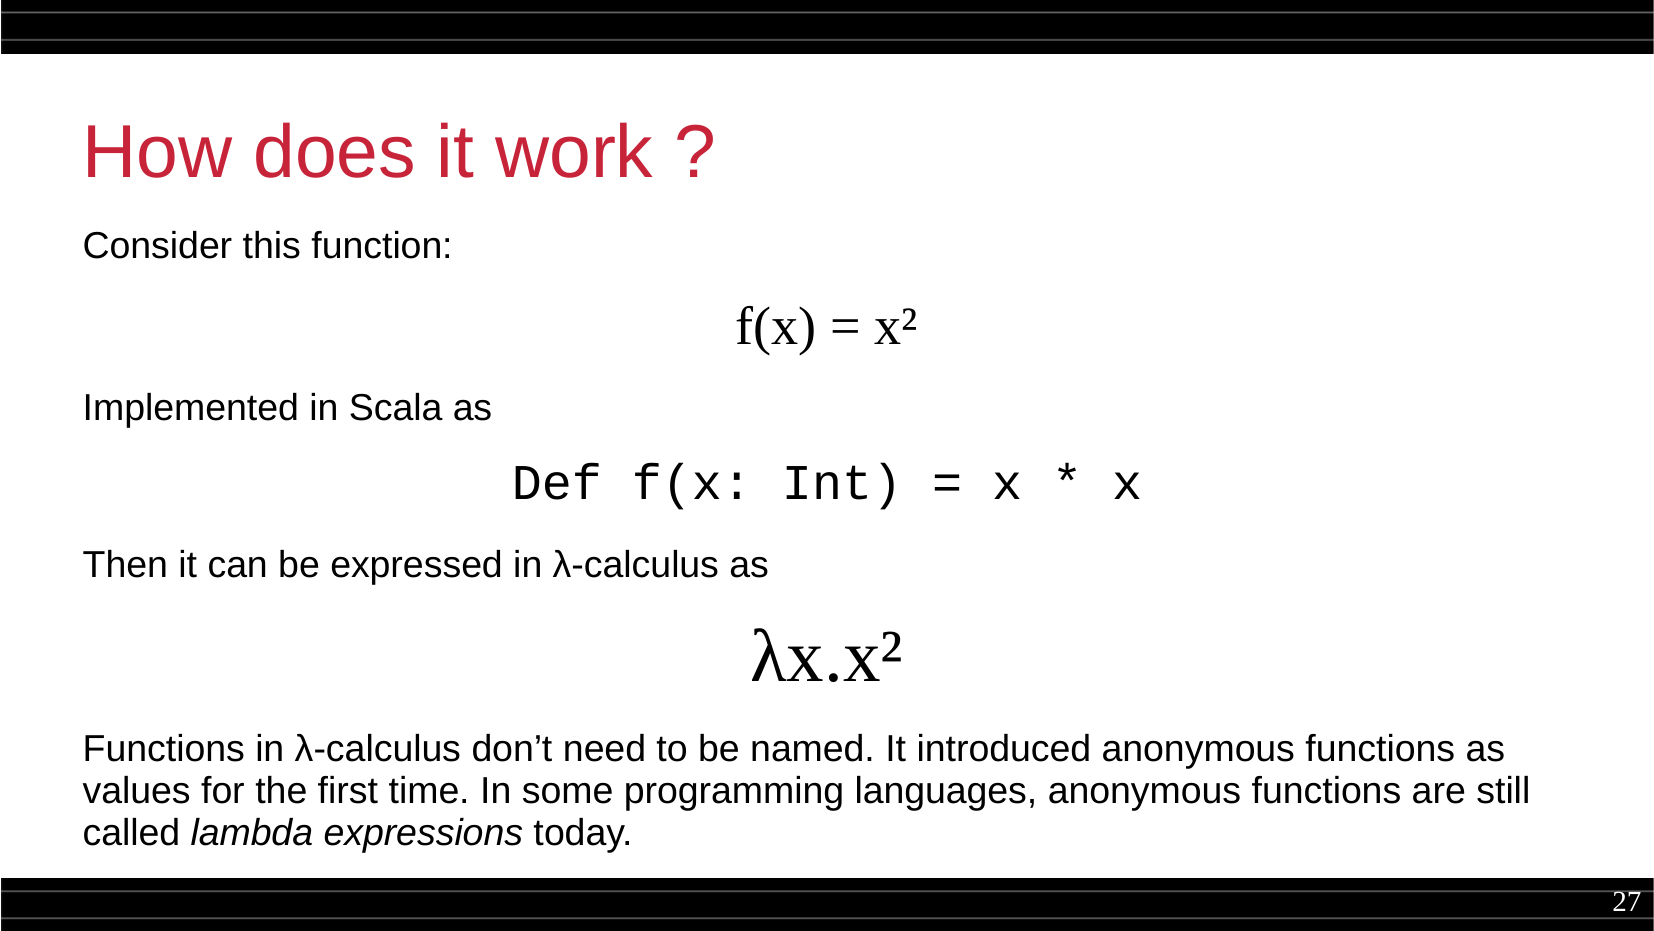

# How does it work ?
Consider this function:
f(x) = x²
Implemented in Scala as
Def f(x: Int) = x * x
Then it can be expressed in λ-calculus as
λx.x²
Functions in λ-calculus don’t need to be named. It introduced anonymous functions as values for the first time. In some programming languages, anonymous functions are still called lambda expressions today.